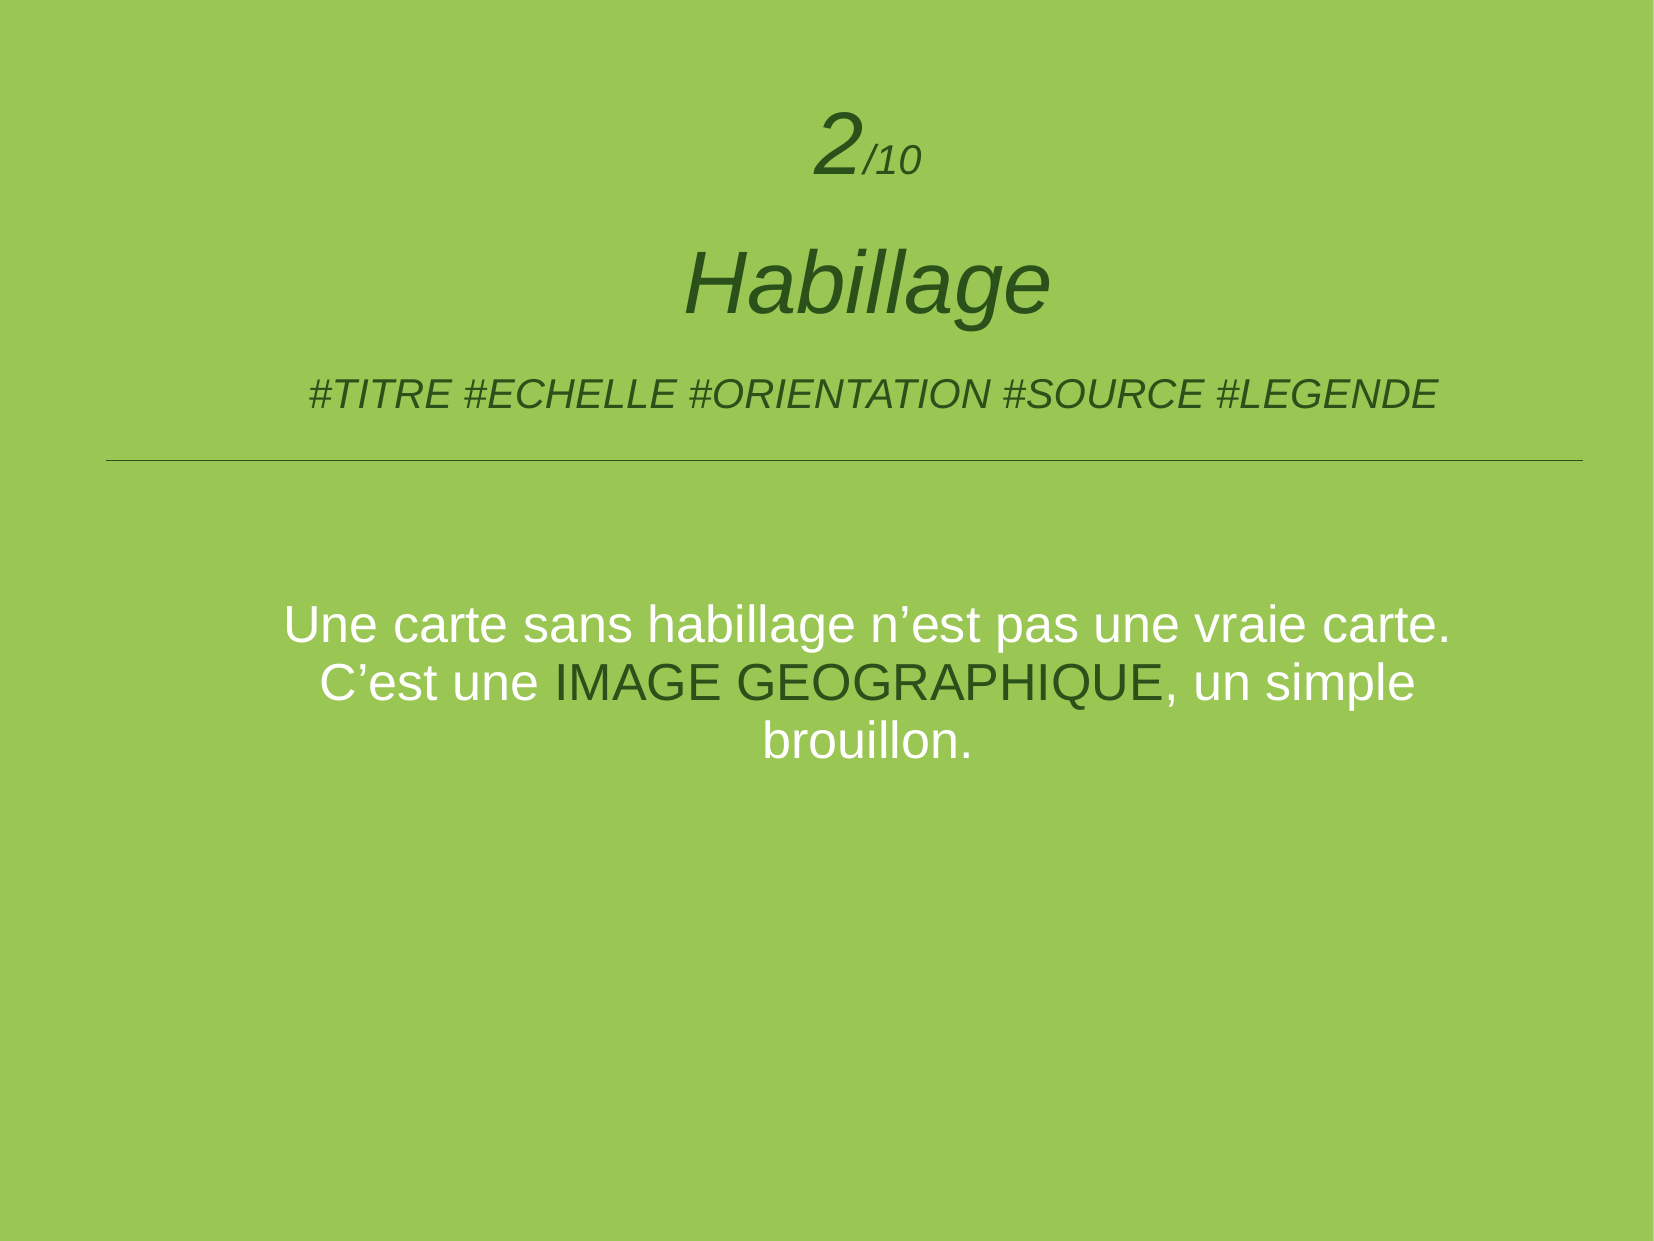

# 2/10
Habillage
 #TITRE #ECHELLE #ORIENTATION #SOURCE #LEGENDE
Une carte sans habillage n’est pas une vraie carte. C’est une IMAGE GEOGRAPHIQUE, un simple brouillon.